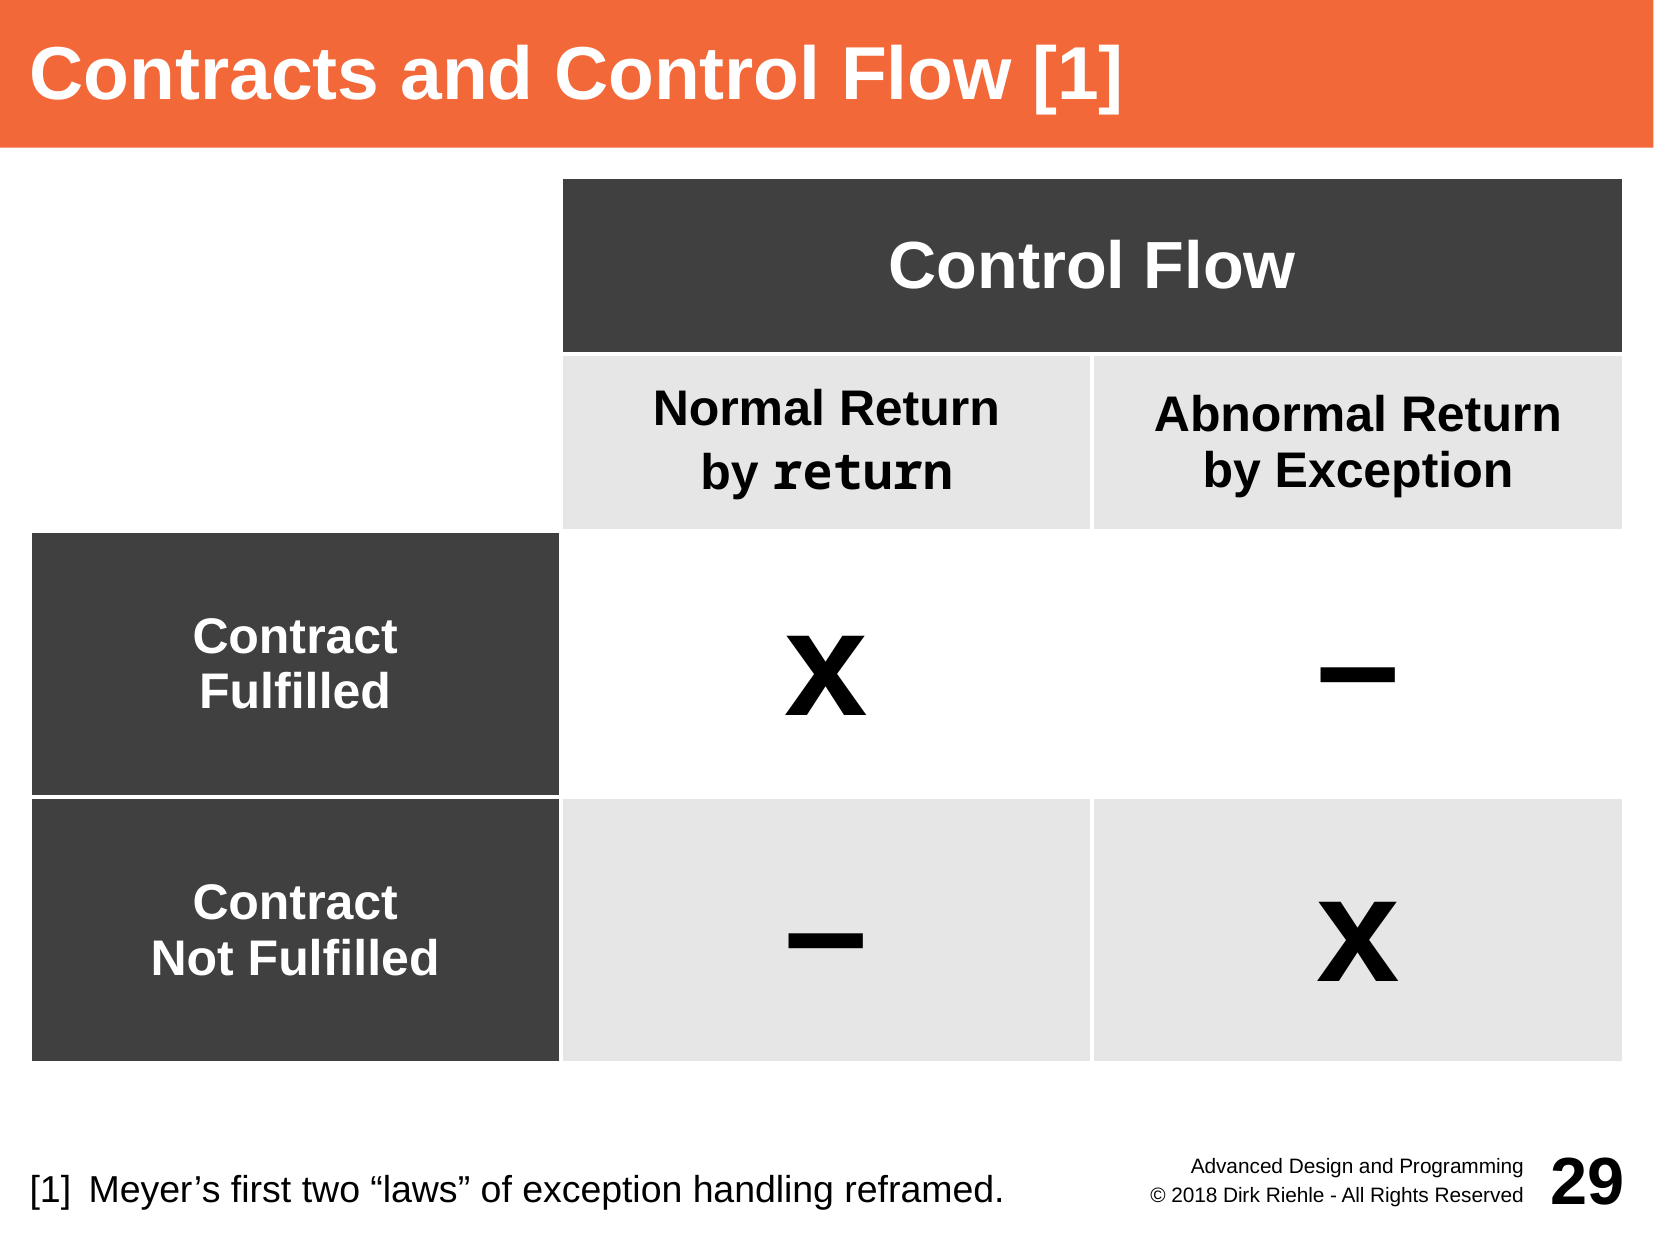

# Contracts and Control Flow [1]
| | Control Flow | |
| --- | --- | --- |
| | Normal Return by return | Abnormal Return by Exception |
| Contract Fulfilled | x | – |
| Contract Not Fulfilled | – | x |
[1]	Meyer’s first two “laws” of exception handling reframed.
Advanced Design and Programming
29
© 2018 Dirk Riehle - All Rights Reserved